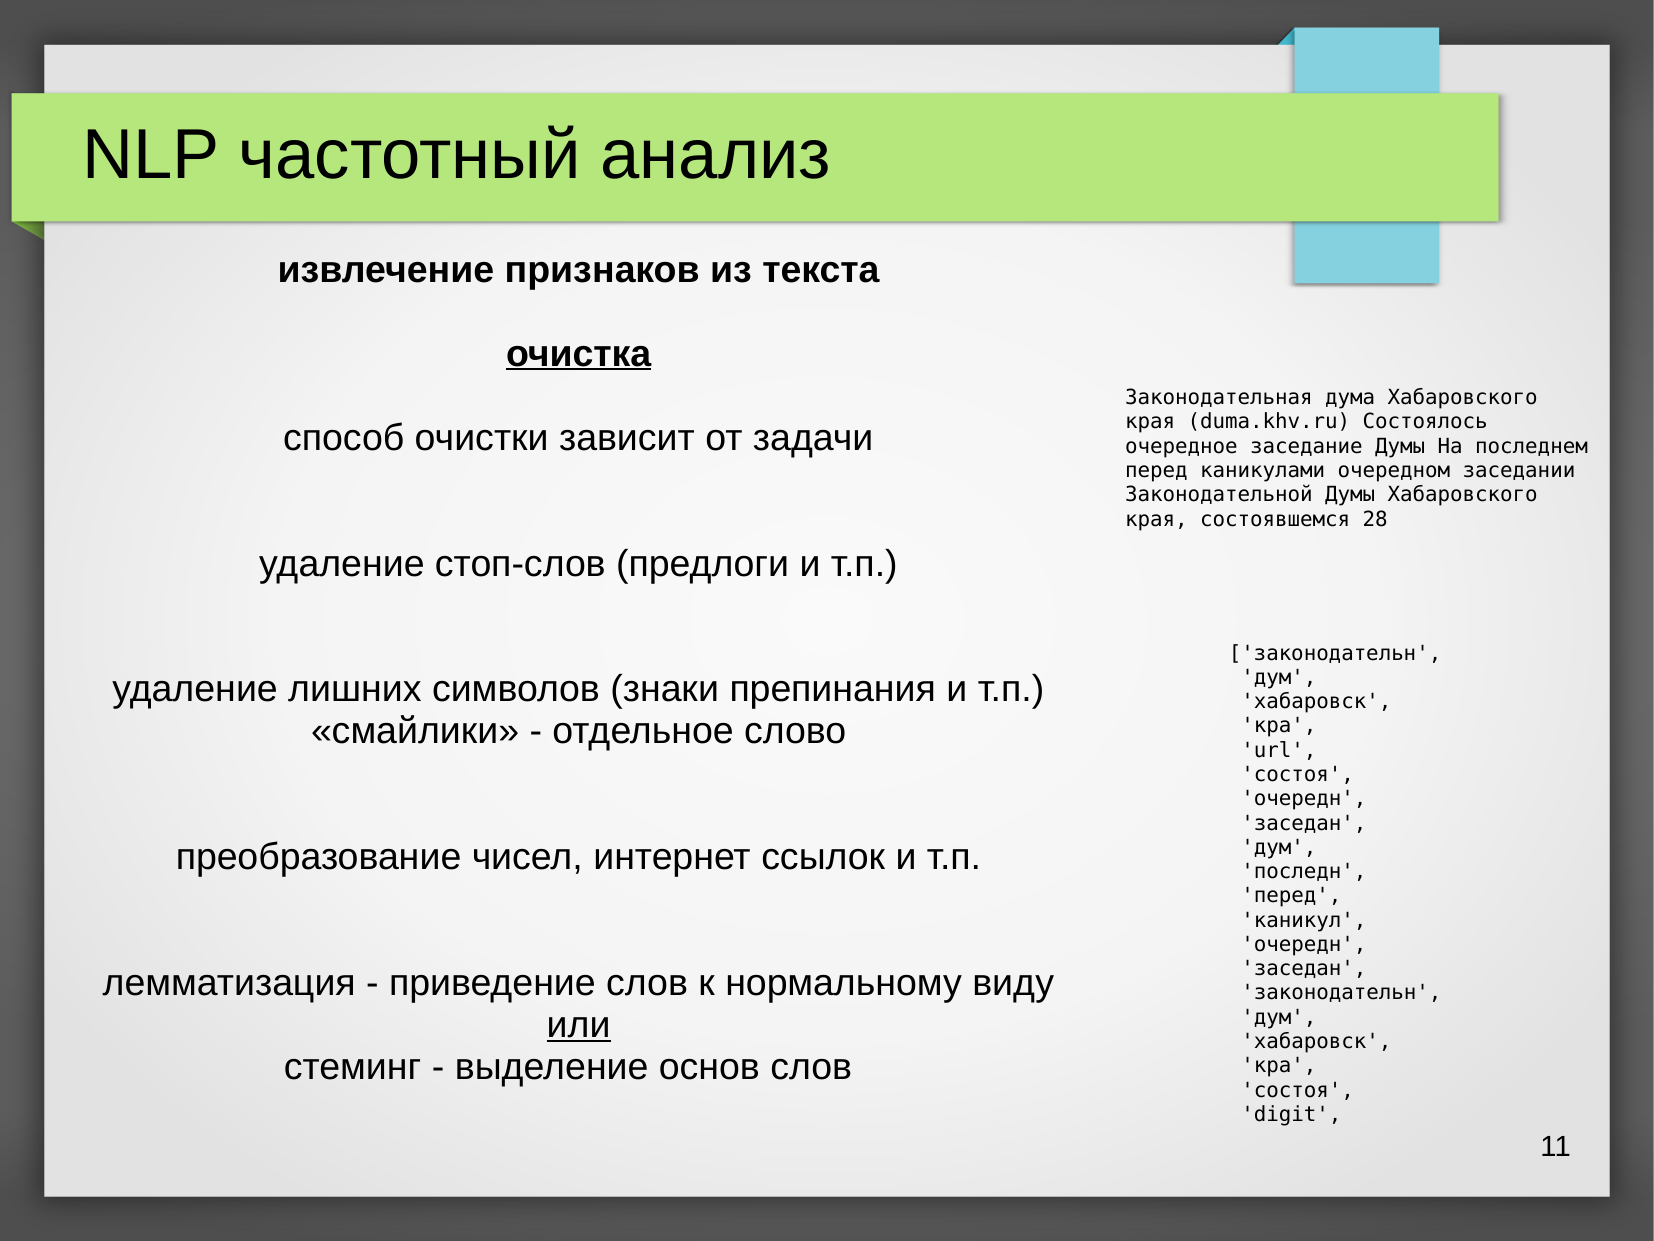

# NLP частотный анализ
извлечение признаков из текста
очистка
способ очистки зависит от задачи
удаление стоп-слов (предлоги и т.п.)
удаление лишних символов (знаки препинания и т.п.)
«смайлики» - отдельное слово
преобразование чисел, интернет ссылок и т.п.
лемматизация - приведение слов к нормальному виду
или
стеминг - выделение основ слов
Законодательная дума Хабаровского края (duma.khv.ru) Состоялось
очередное заседание Думы На последнем перед каникулами очередном заседании
Законодательной Думы Хабаровского края, состоявшемся 28
['законодательн',
 'дум',
 'хабаровск',
 'кра',
 'url',
 'состоя',
 'очередн',
 'заседан',
 'дум',
 'последн',
 'перед',
 'каникул',
 'очередн',
 'заседан',
 'законодательн',
 'дум',
 'хабаровск',
 'кра',
 'состоя',
 'digit',
11